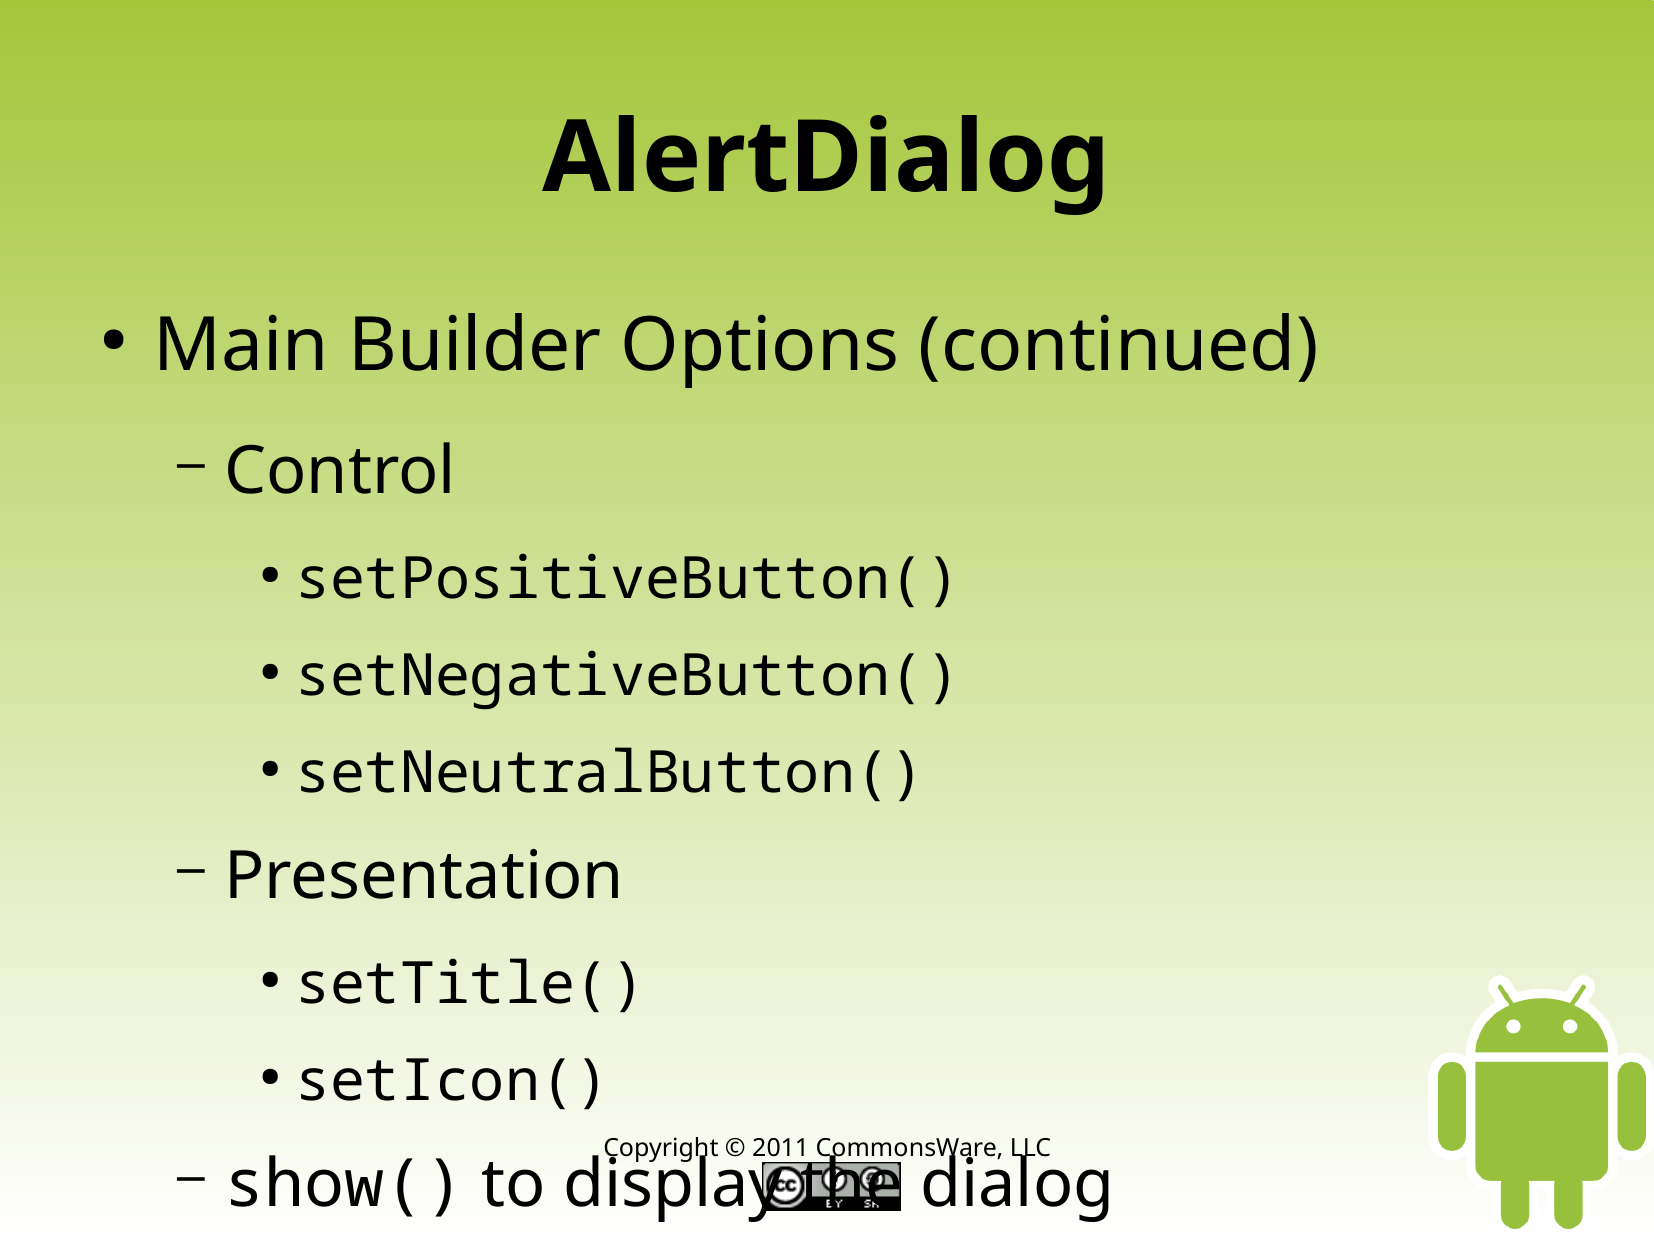

# AlertDialog
Main Builder Options (continued)
Control
setPositiveButton()
setNegativeButton()
setNeutralButton()
Presentation
setTitle()
setIcon()
show() to display the dialog